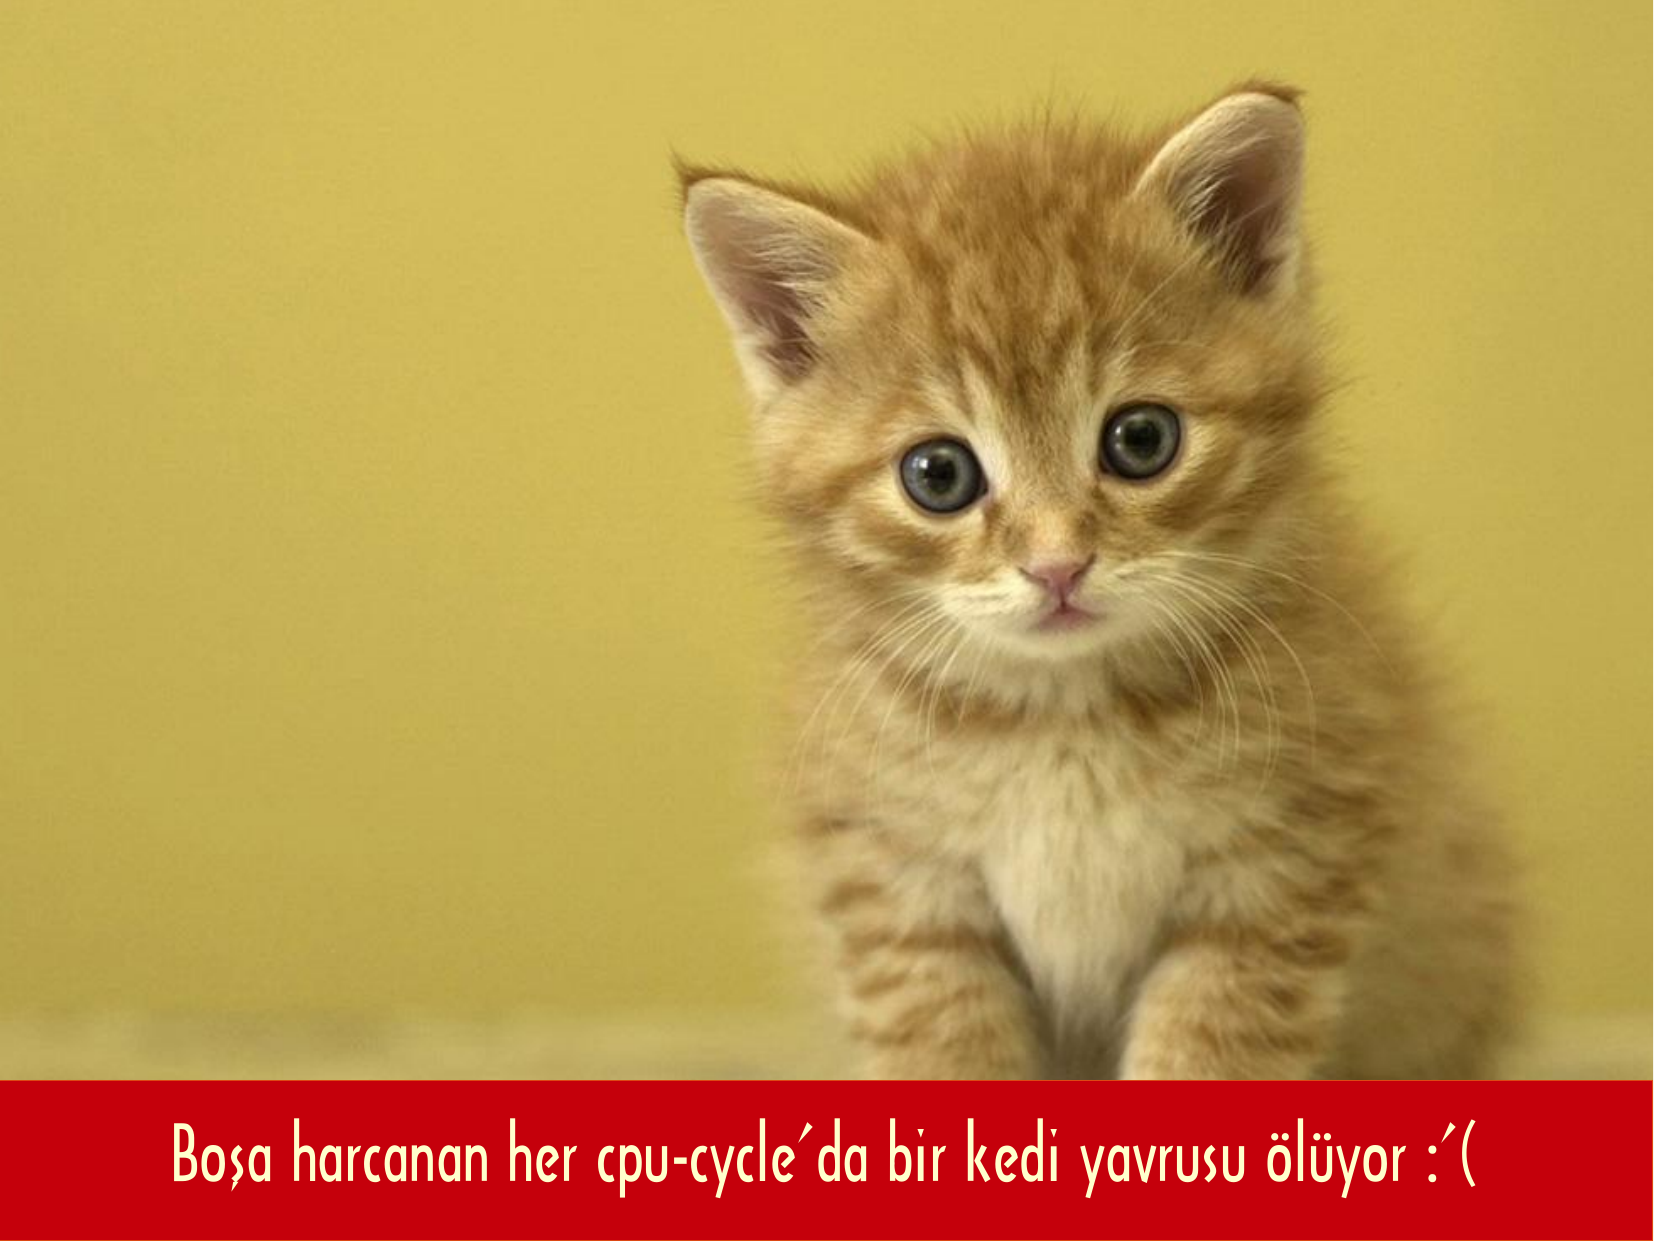

Boşa harcanan her cpu-cycle'da bir kedi yavrusu ölüyor :'(